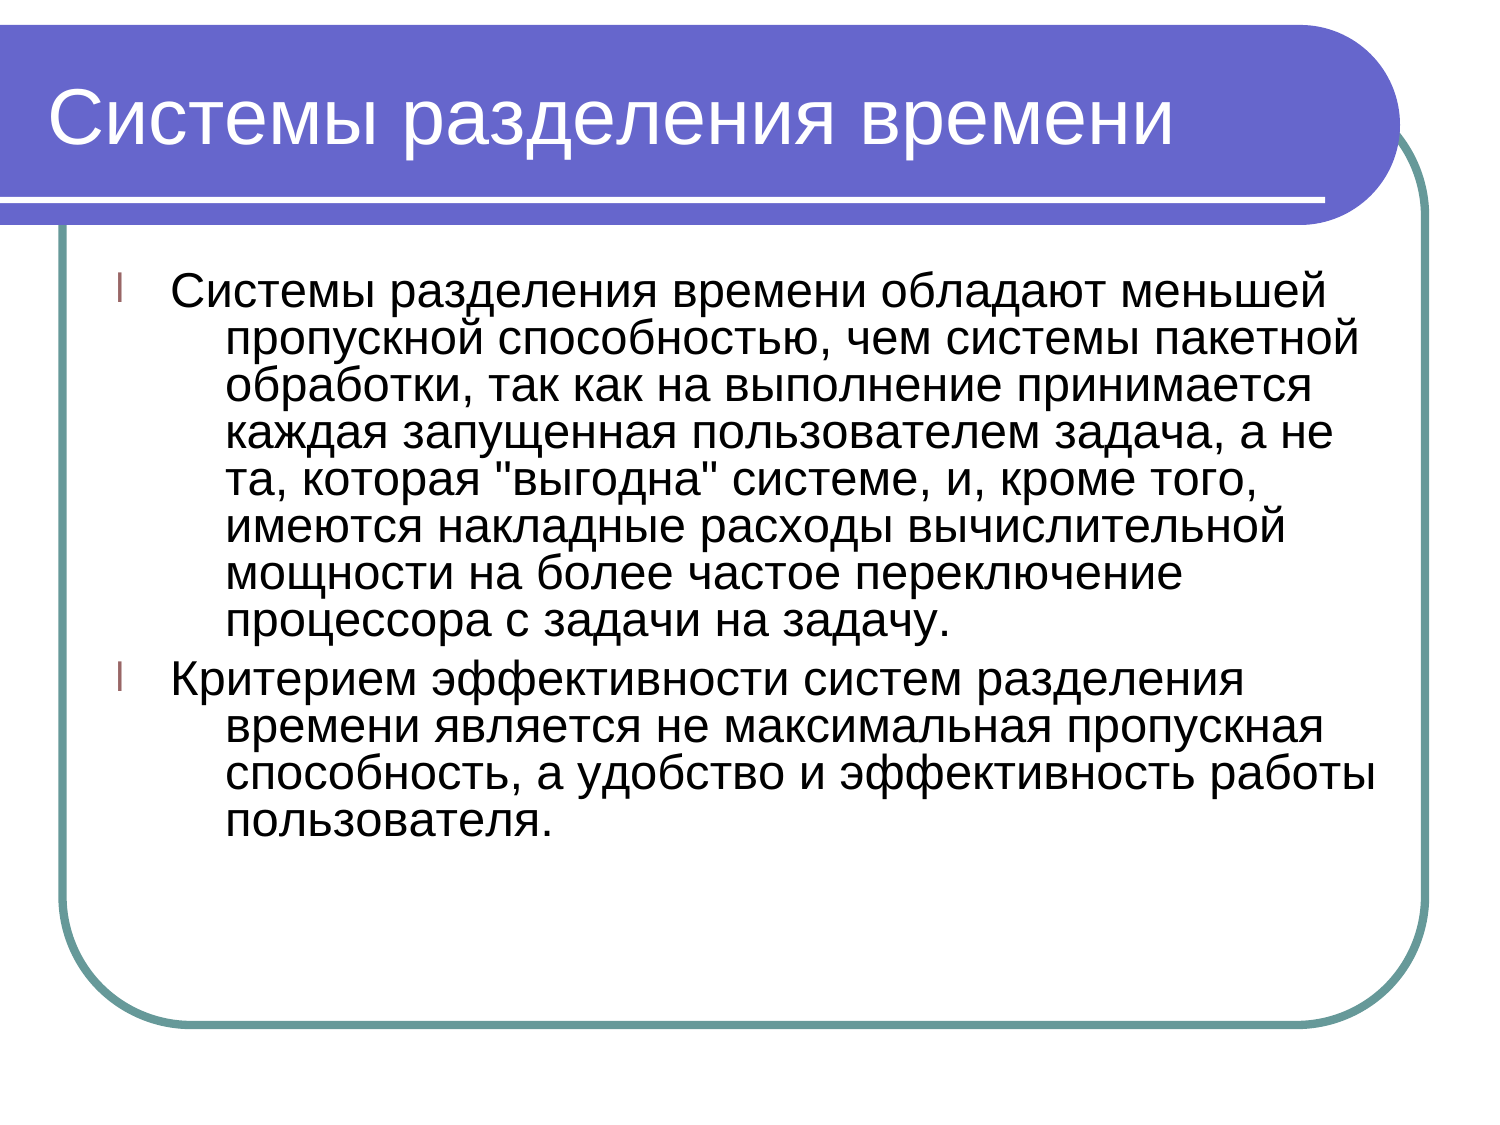

# Системы разделения времени
Системы разделения времени обладают меньшей пропускной способностью, чем системы пакетной обработки, так как на выполнение принимается каждая запущенная пользователем задача, а не та, которая "выгодна" системе, и, кроме того, имеются накладные расходы вычислительной мощности на более частое переключение процессора с задачи на задачу.
Критерием эффективности систем разделения времени является не максимальная пропускная способность, а удобство и эффективность работы пользователя.